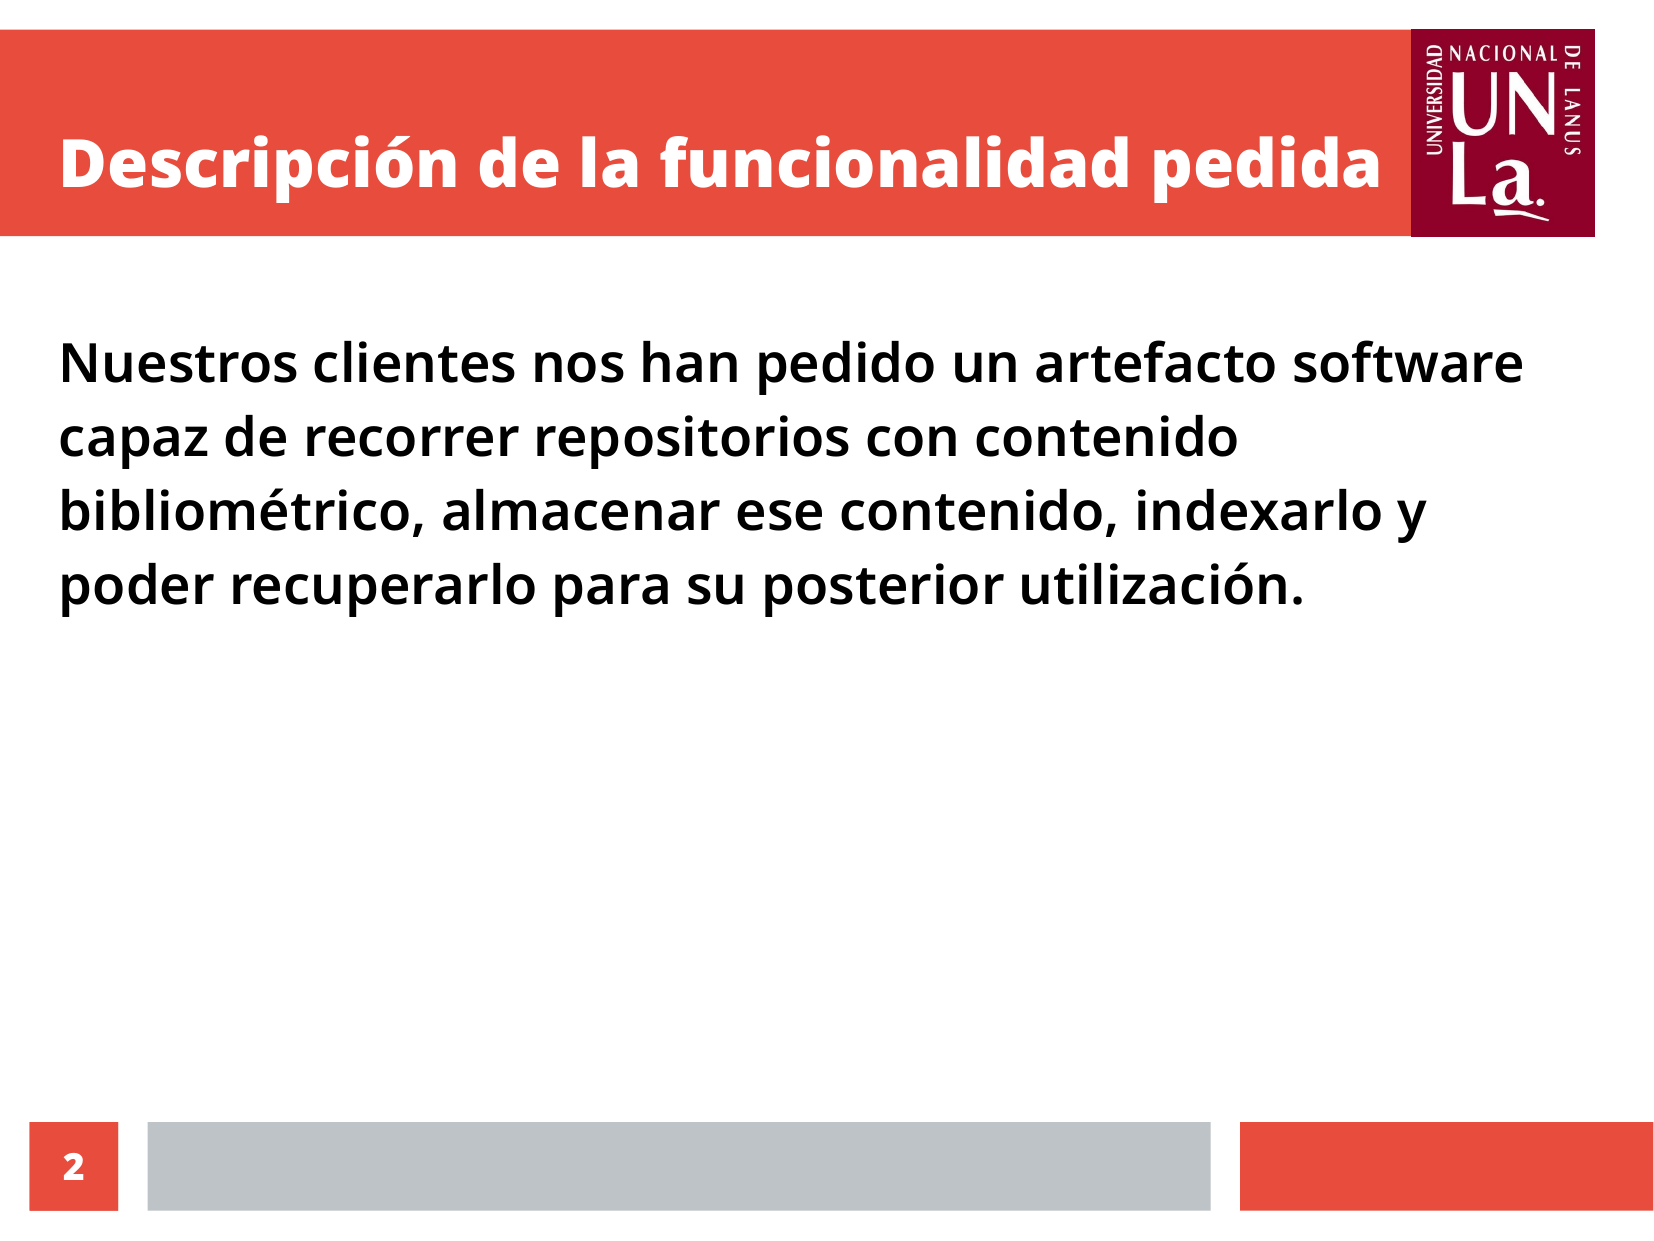

# Descripción de la funcionalidad pedida
Nuestros clientes nos han pedido un artefacto software capaz de recorrer repositorios con contenido bibliométrico, almacenar ese contenido, indexarlo y poder recuperarlo para su posterior utilización.
2